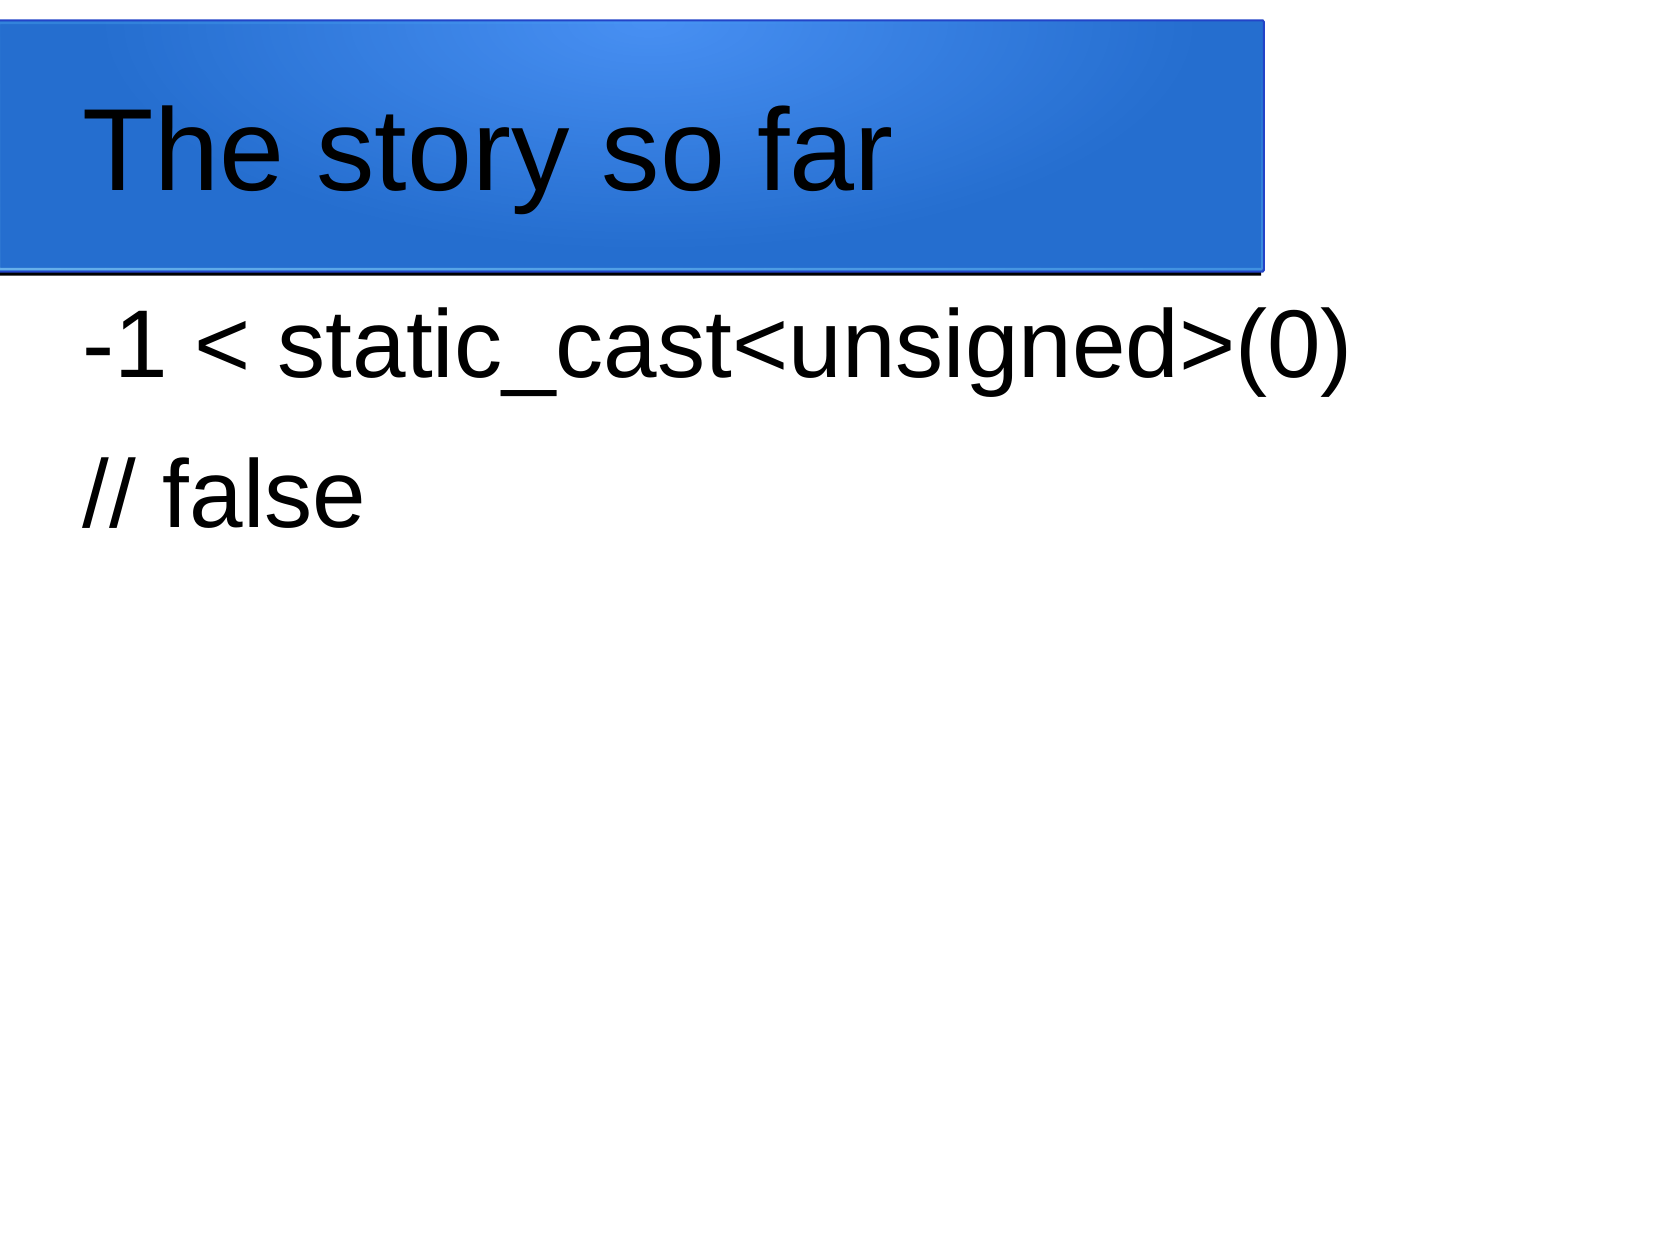

# The story so far
-1 < static_cast<unsigned>(0)
// false